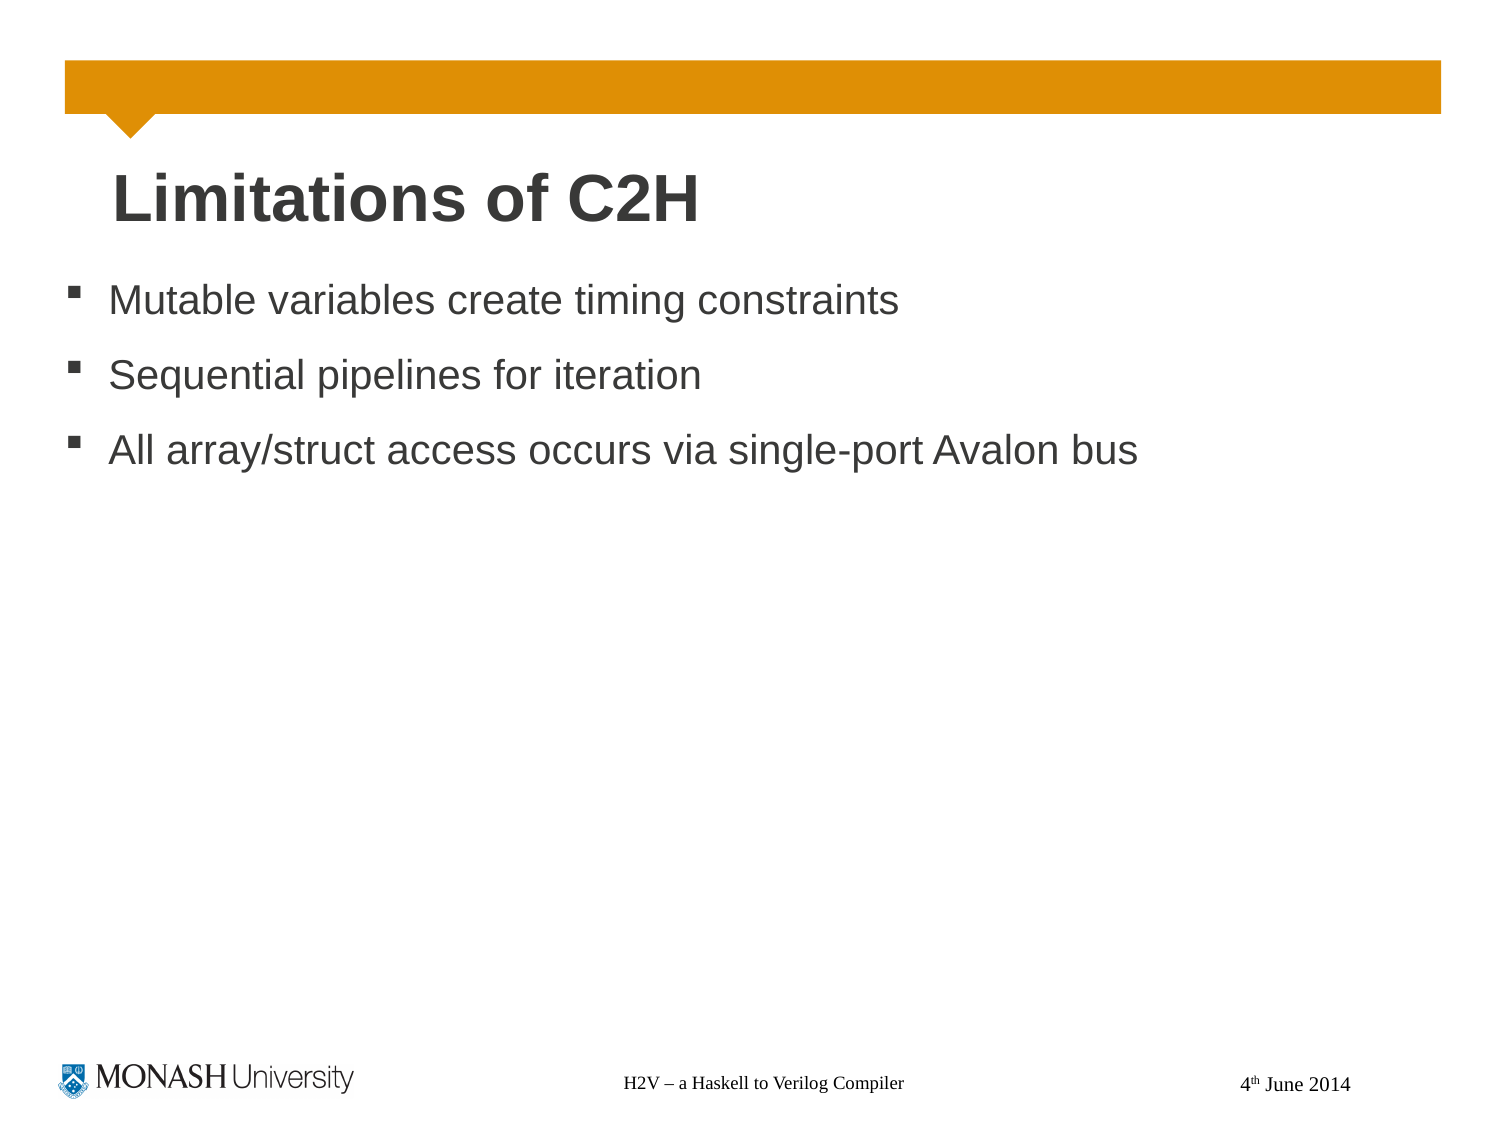

# Limitations of C2H
Mutable variables create timing constraints
Sequential pipelines for iteration
All array/struct access occurs via single-port Avalon bus